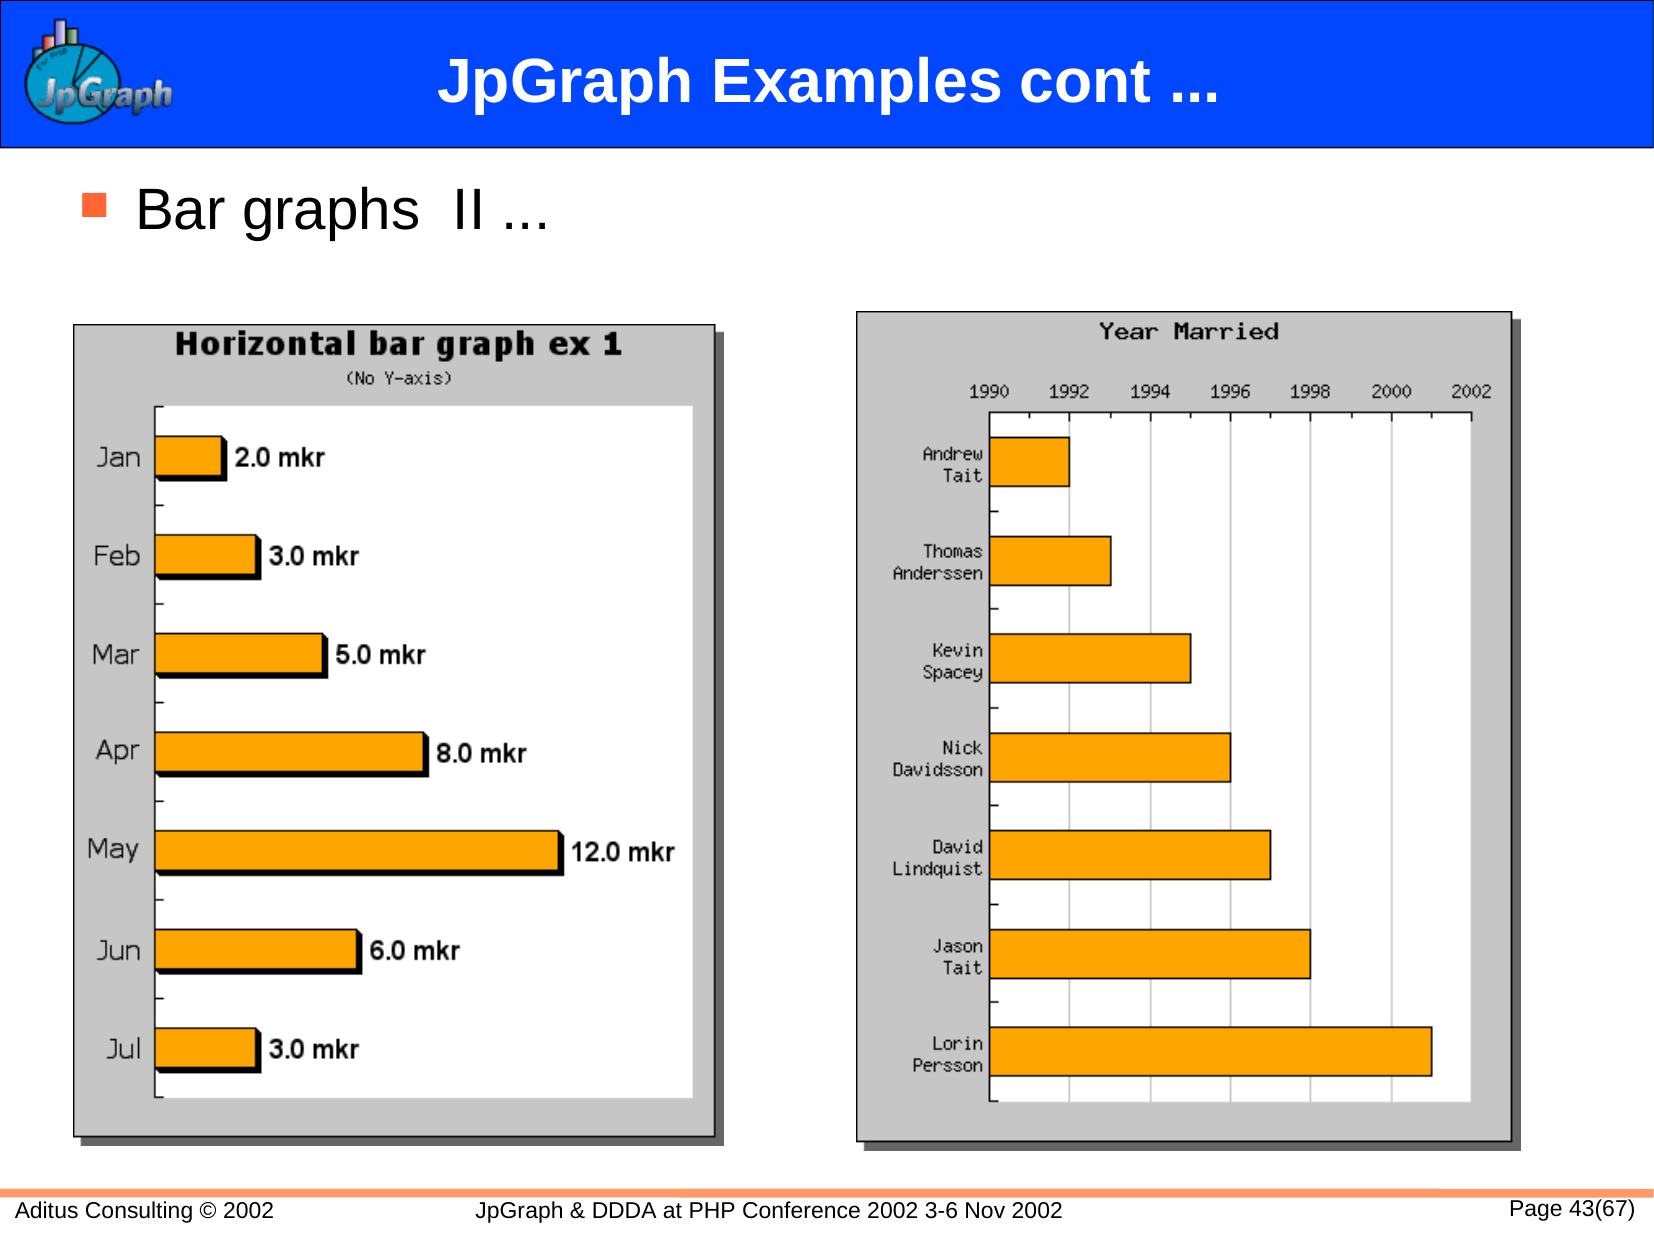

# JpGraph Examples cont ...
Bar graphs II ...